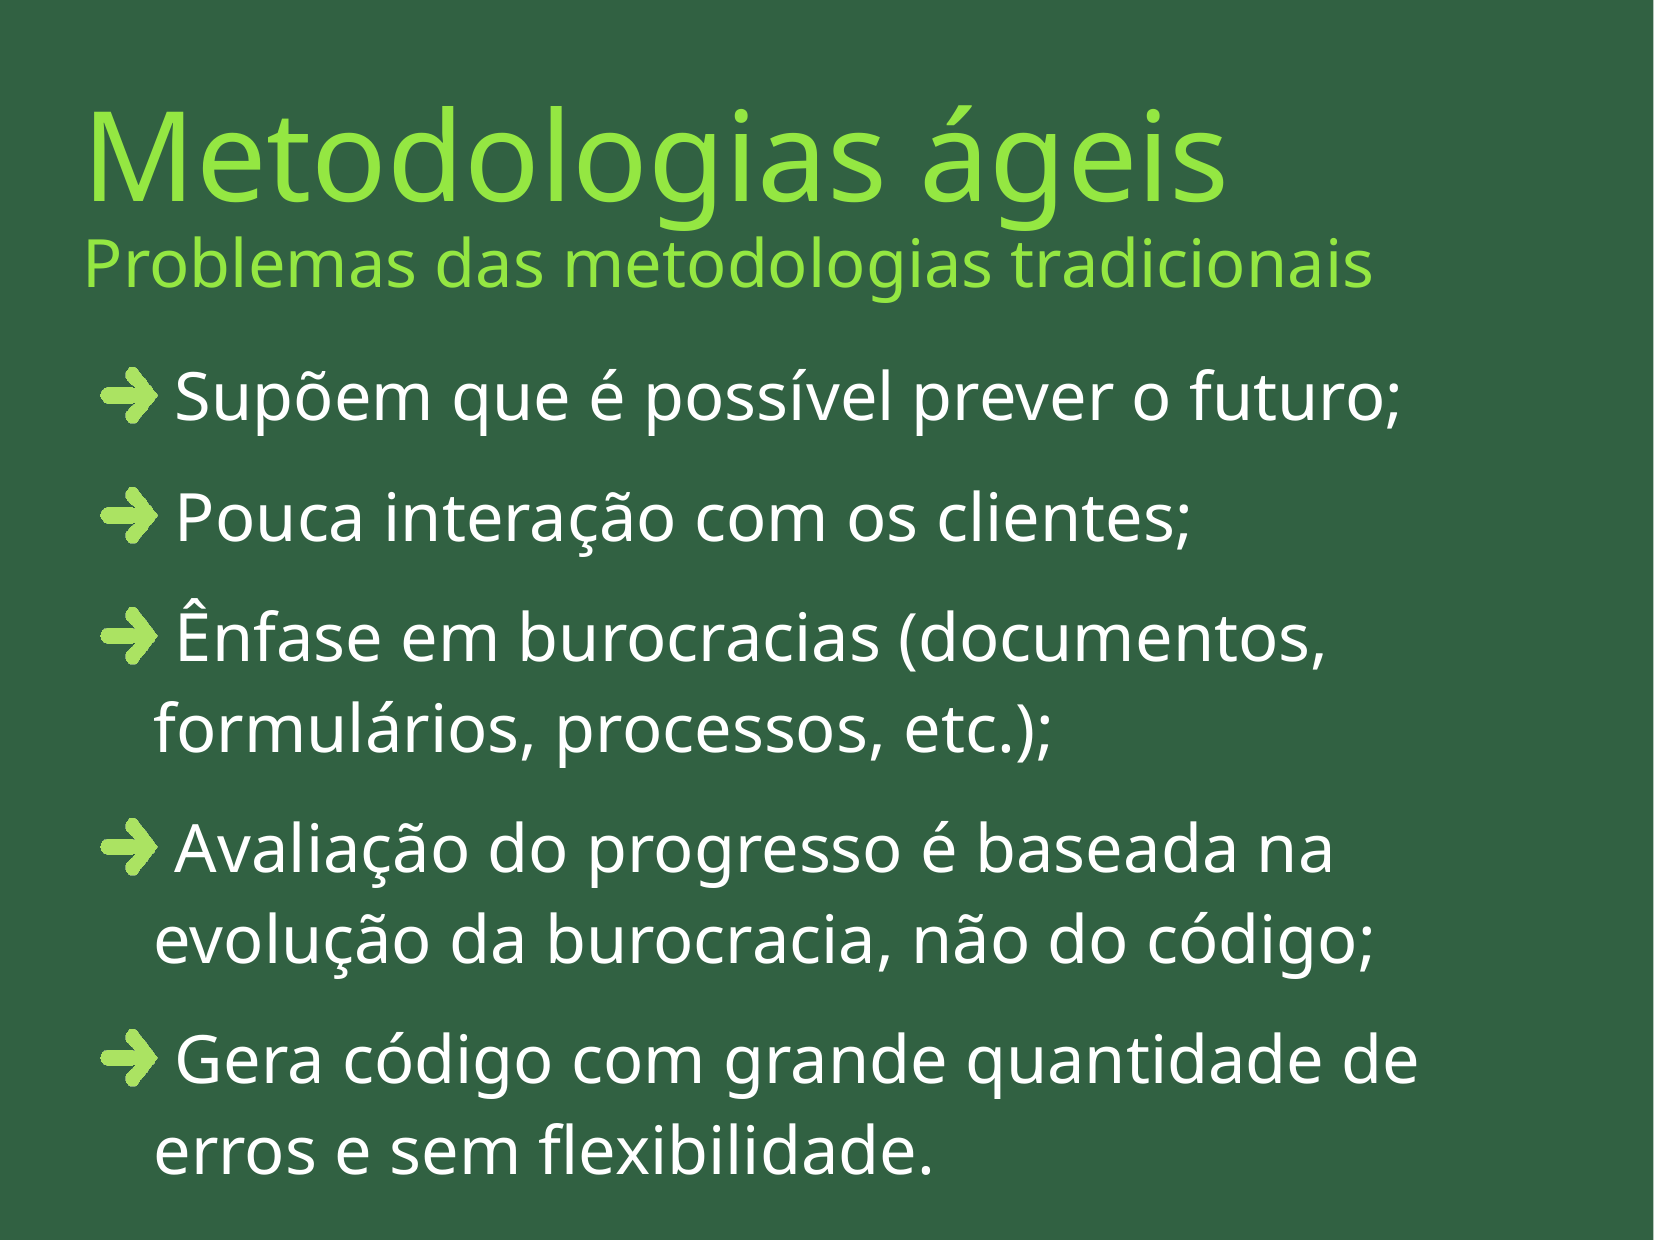

# Metodologias ágeis
Problemas das metodologias tradicionais
 Supõem que é possível prever o futuro;
 Pouca interação com os clientes;
 Ênfase em burocracias (documentos, formulários, processos, etc.);
 Avaliação do progresso é baseada na evolução da burocracia, não do código;
 Gera código com grande quantidade de erros e sem flexibilidade.
 Indivíduos e interações entre eles mais que processos e ferramentas;
 Software em funcionamento mais que documentação abrangente;
 Colaboração com o cliente mais que negociação de contratos;
 Responder a mudanças mais que seguir um plano.